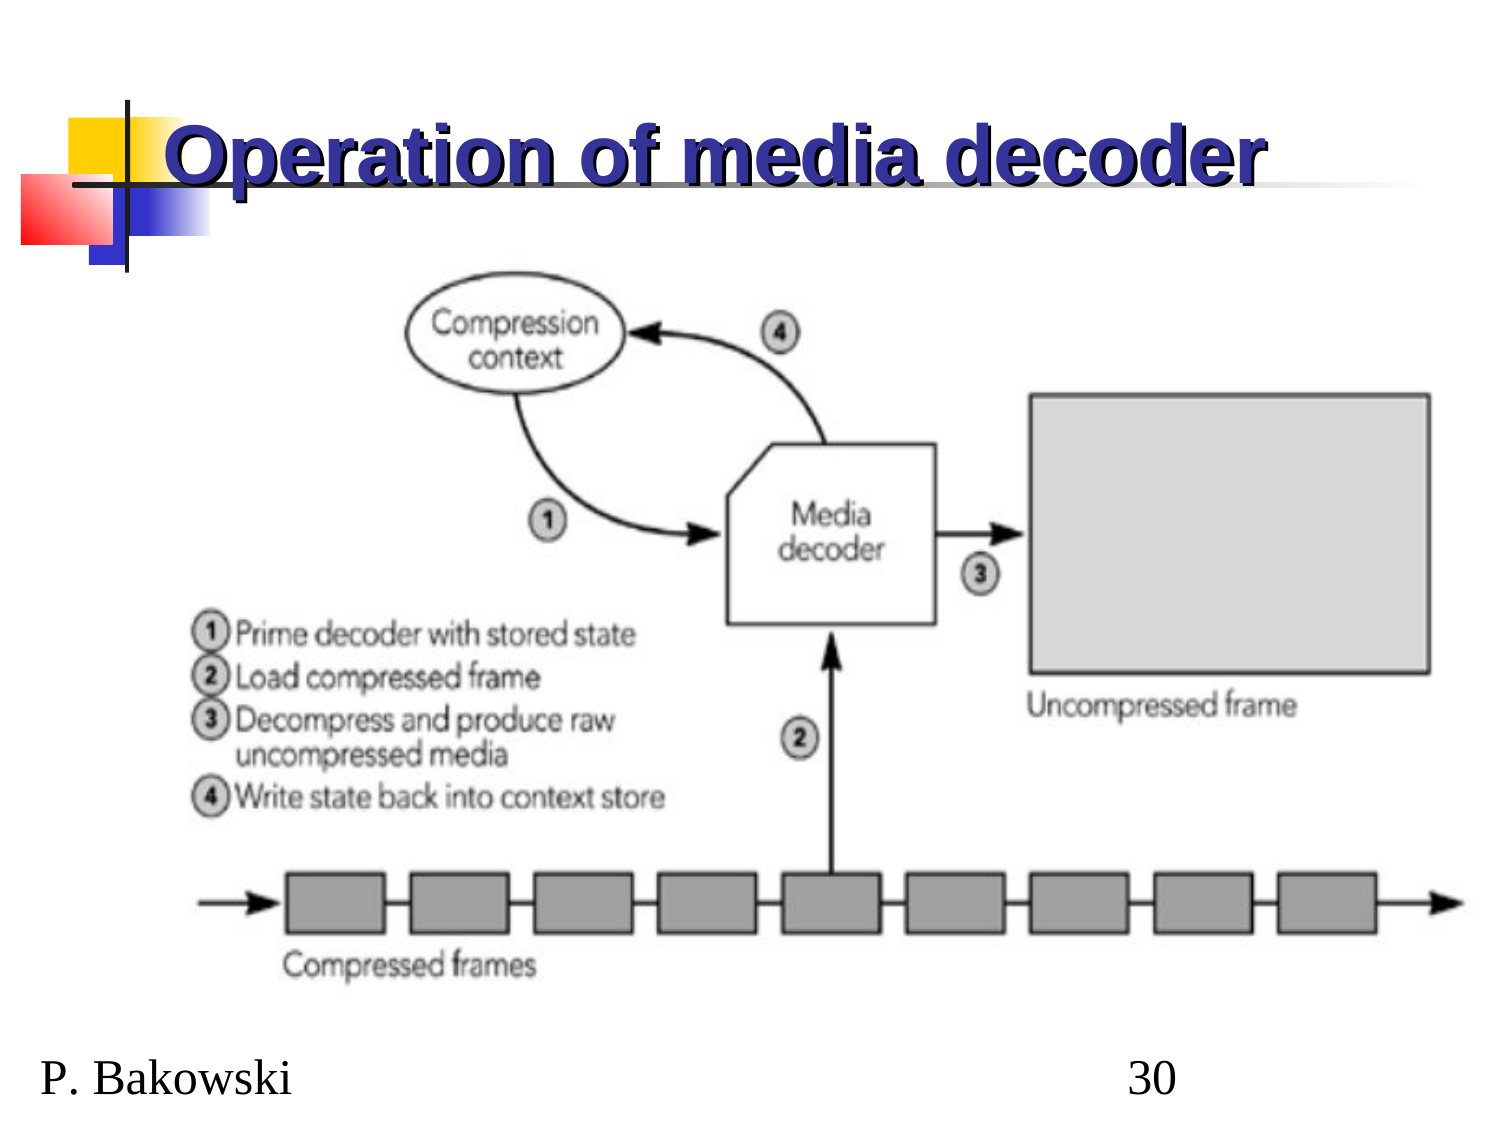

# Operation of media decoder
P.Bakowski
30